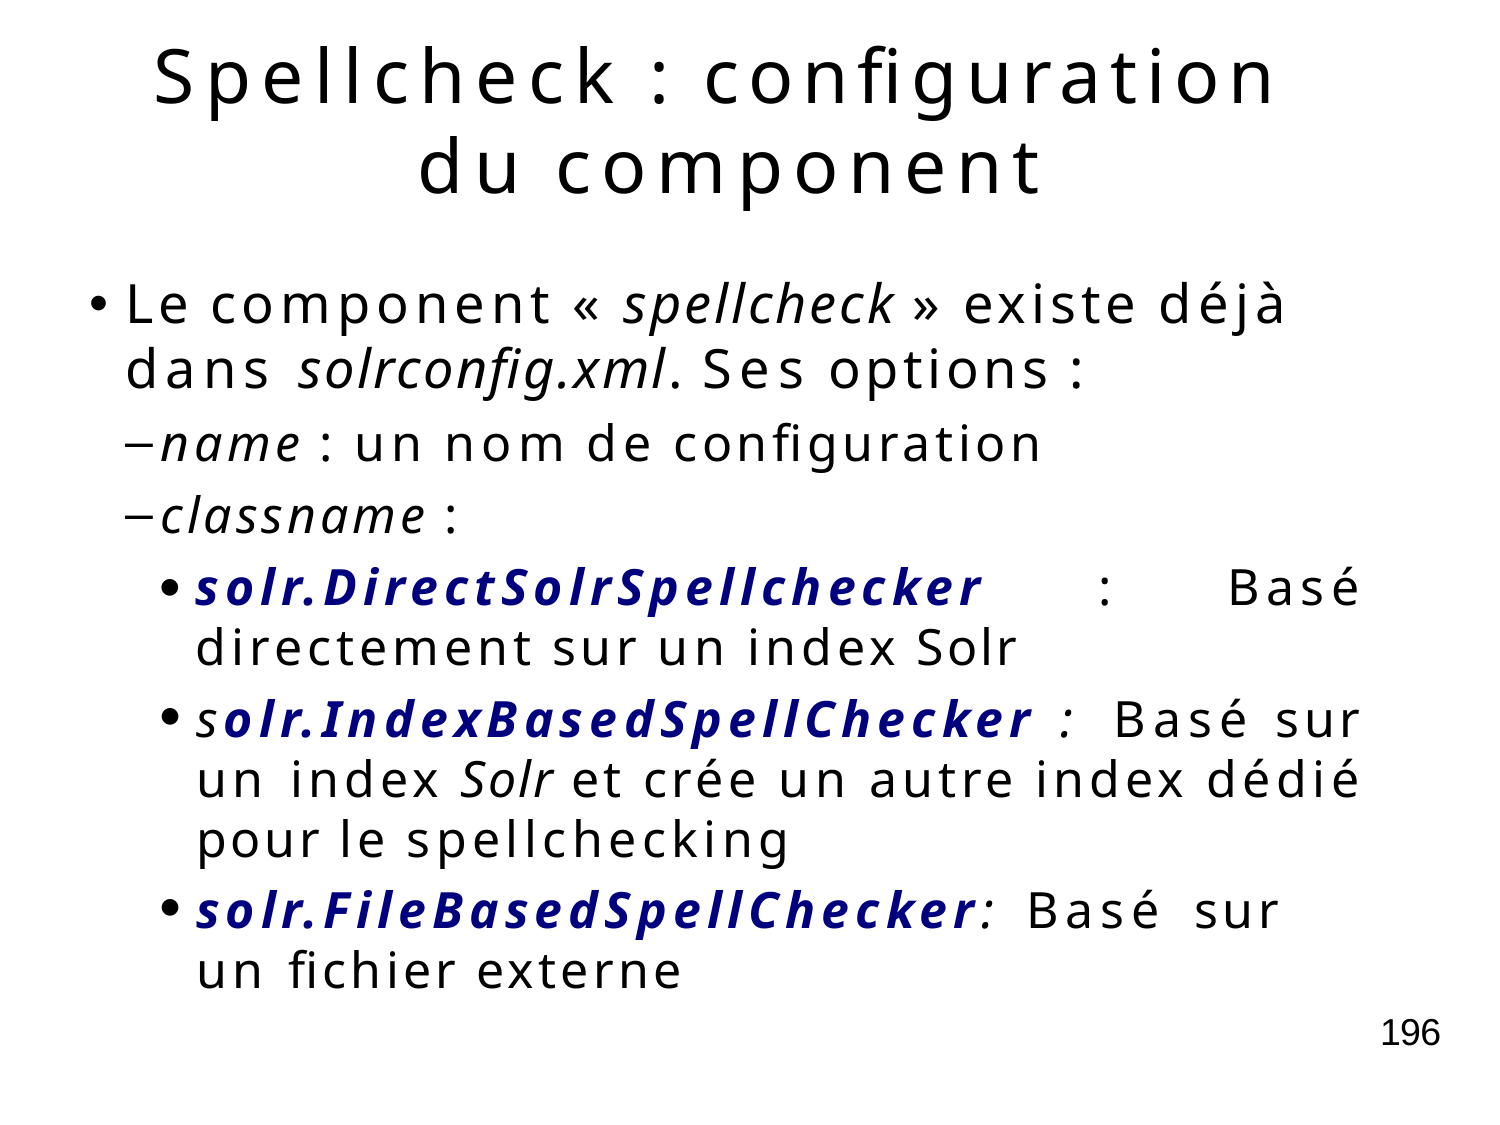

# Spellcheck : configuration du component
Le component « spellcheck » existe déjà dans solrconfig.xml. Ses options :
name : un nom de configuration
classname :
solr.DirectSolrSpellchecker : Basé directement sur un index Solr
solr.IndexBasedSpellChecker : Basé sur un index Solr et crée un autre index dédié pour le spellchecking
solr.FileBasedSpellChecker: Basé sur un fichier externe
●
●
196